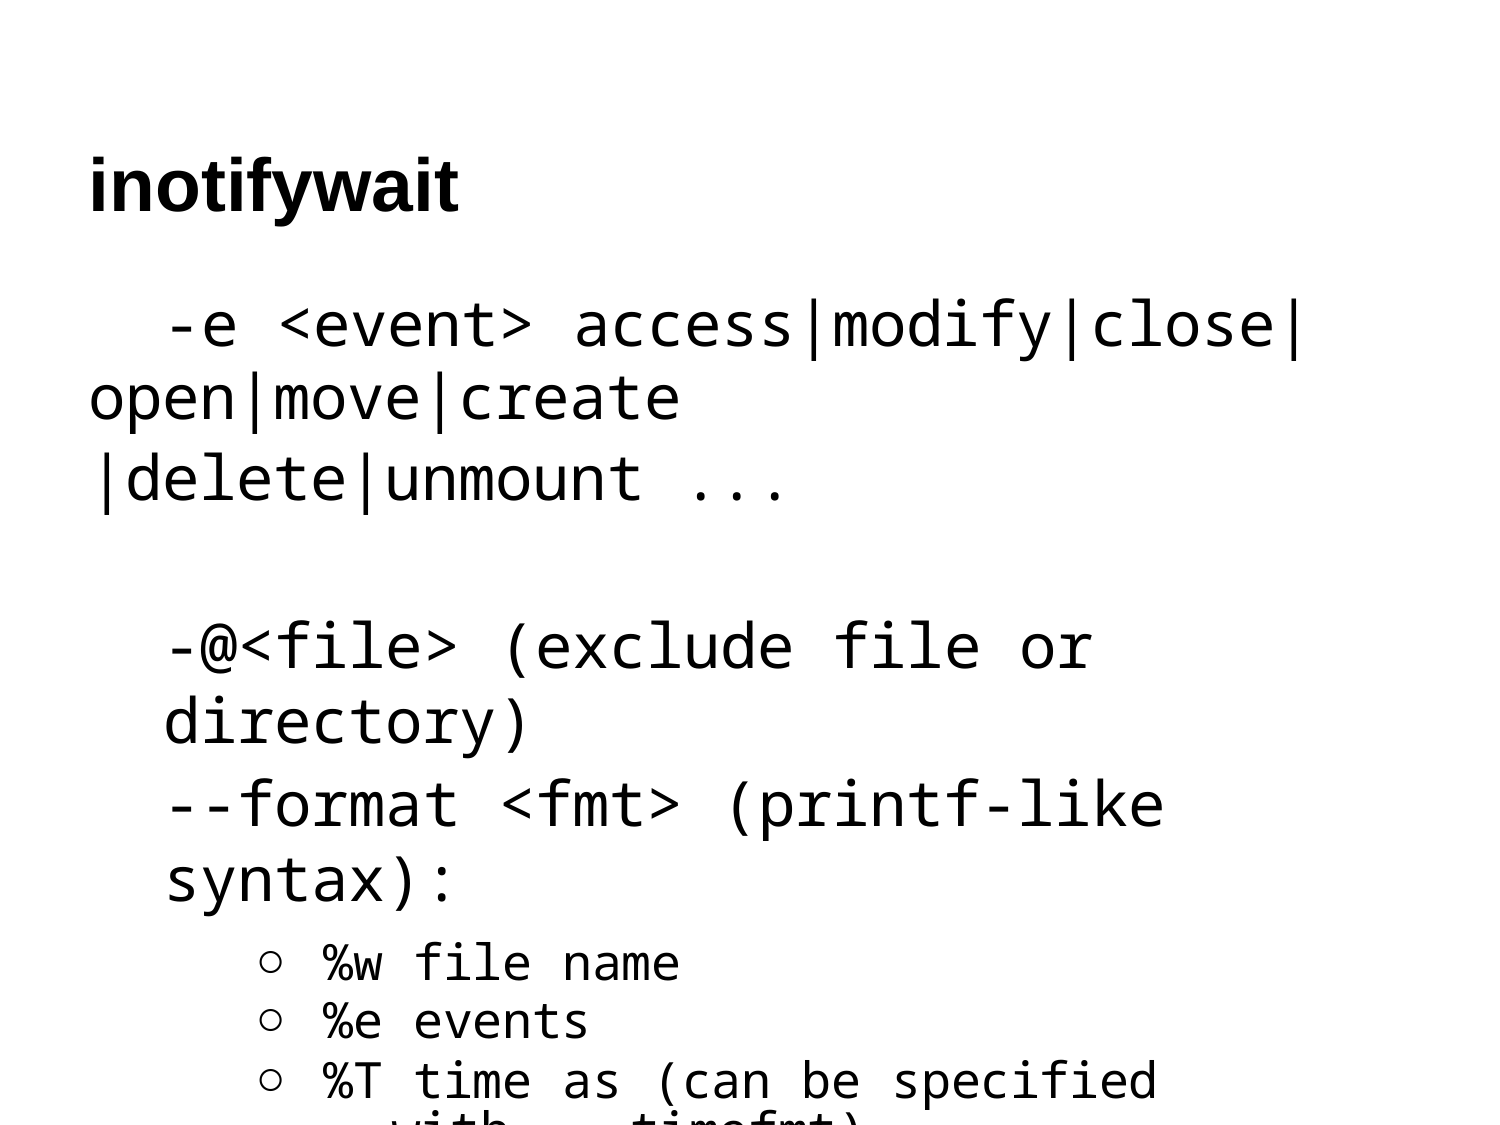

# inotifywait
-e <event> access|modify|close|open|move|create
|delete|unmount ...
-@<file> (exclude file or directory)
--format <fmt> (printf-like syntax):
%w file name
%e events
%T time as (can be specified with -- timefmt)